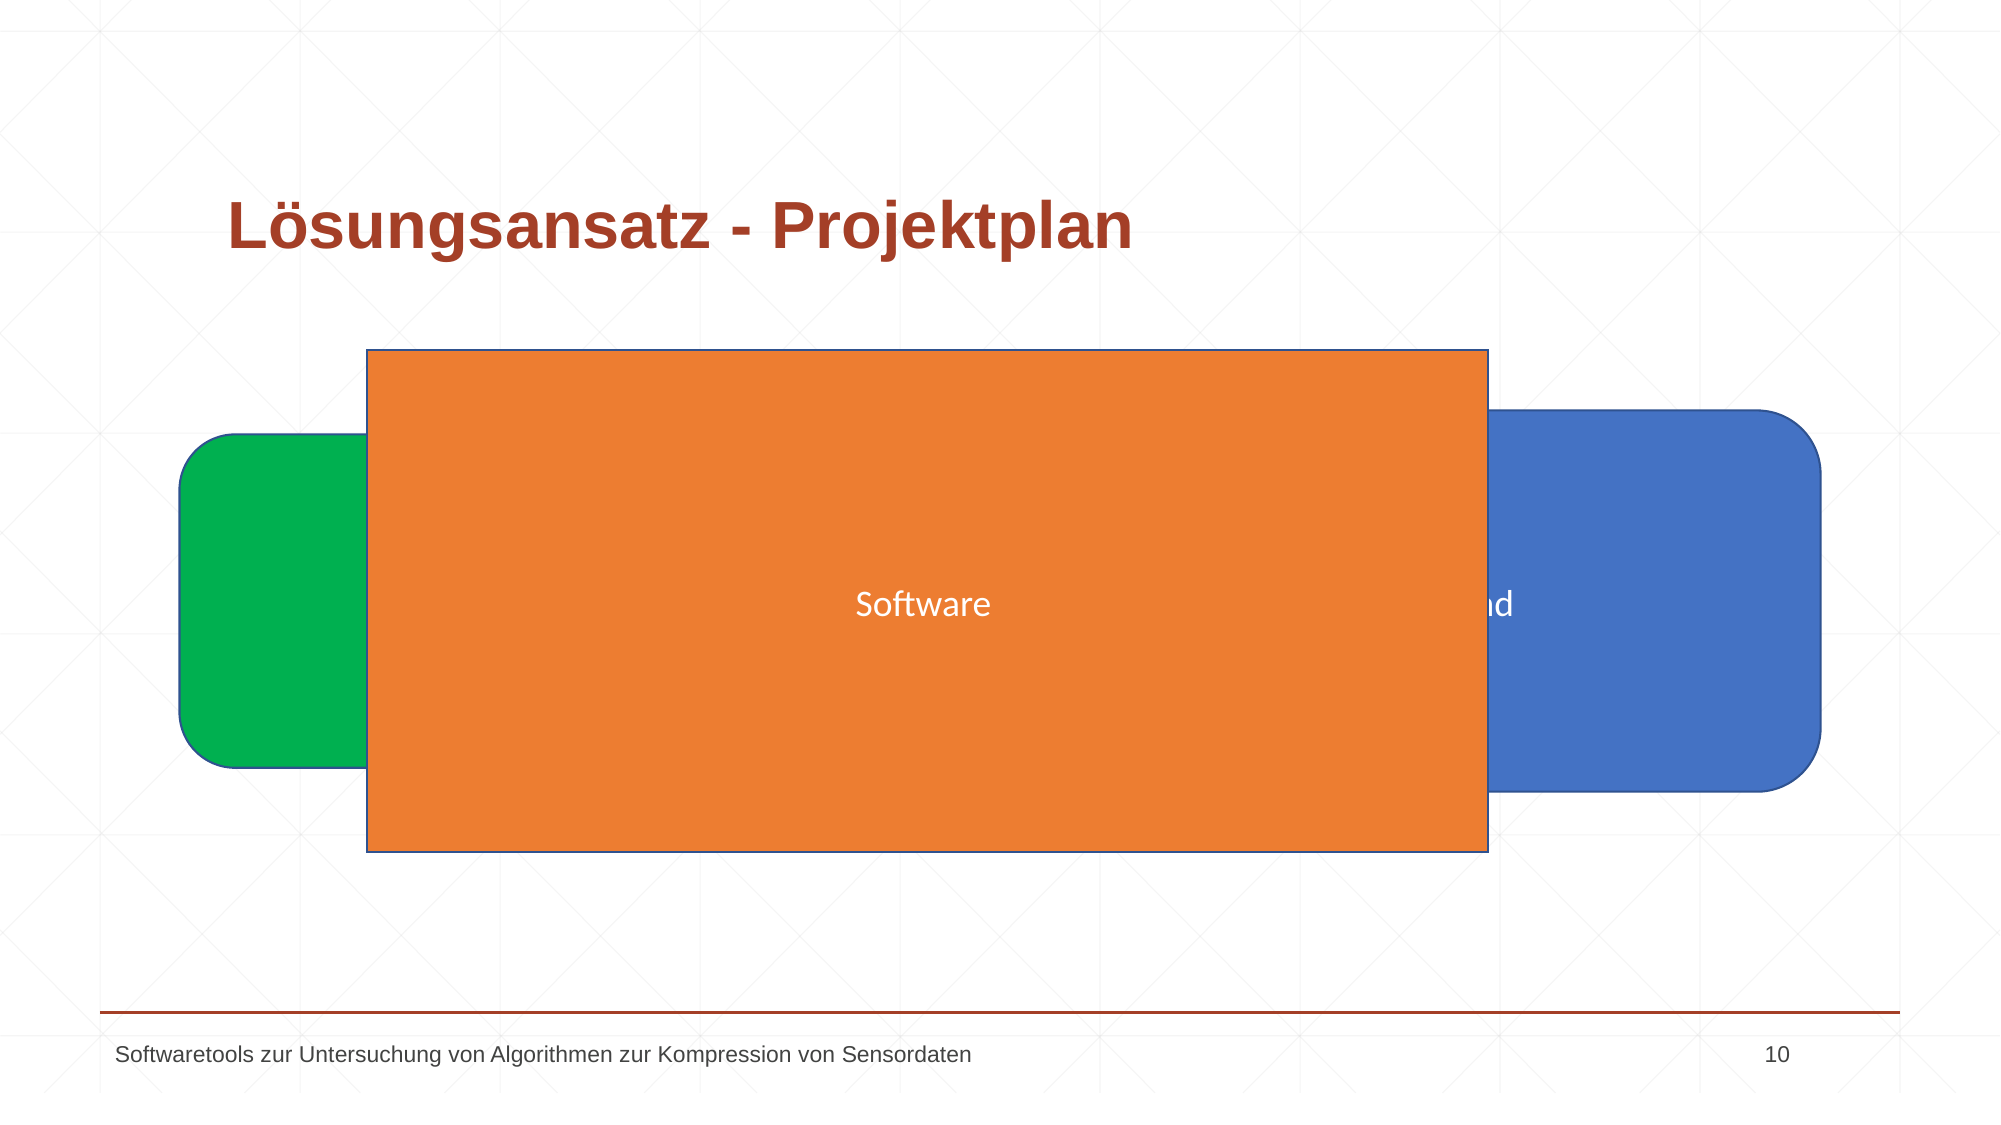

# Lösungsansatz - Projektplan
Software
Backend
Frontend
Softwaretools zur Untersuchung von Algorithmen zur Kompression von Sensordaten